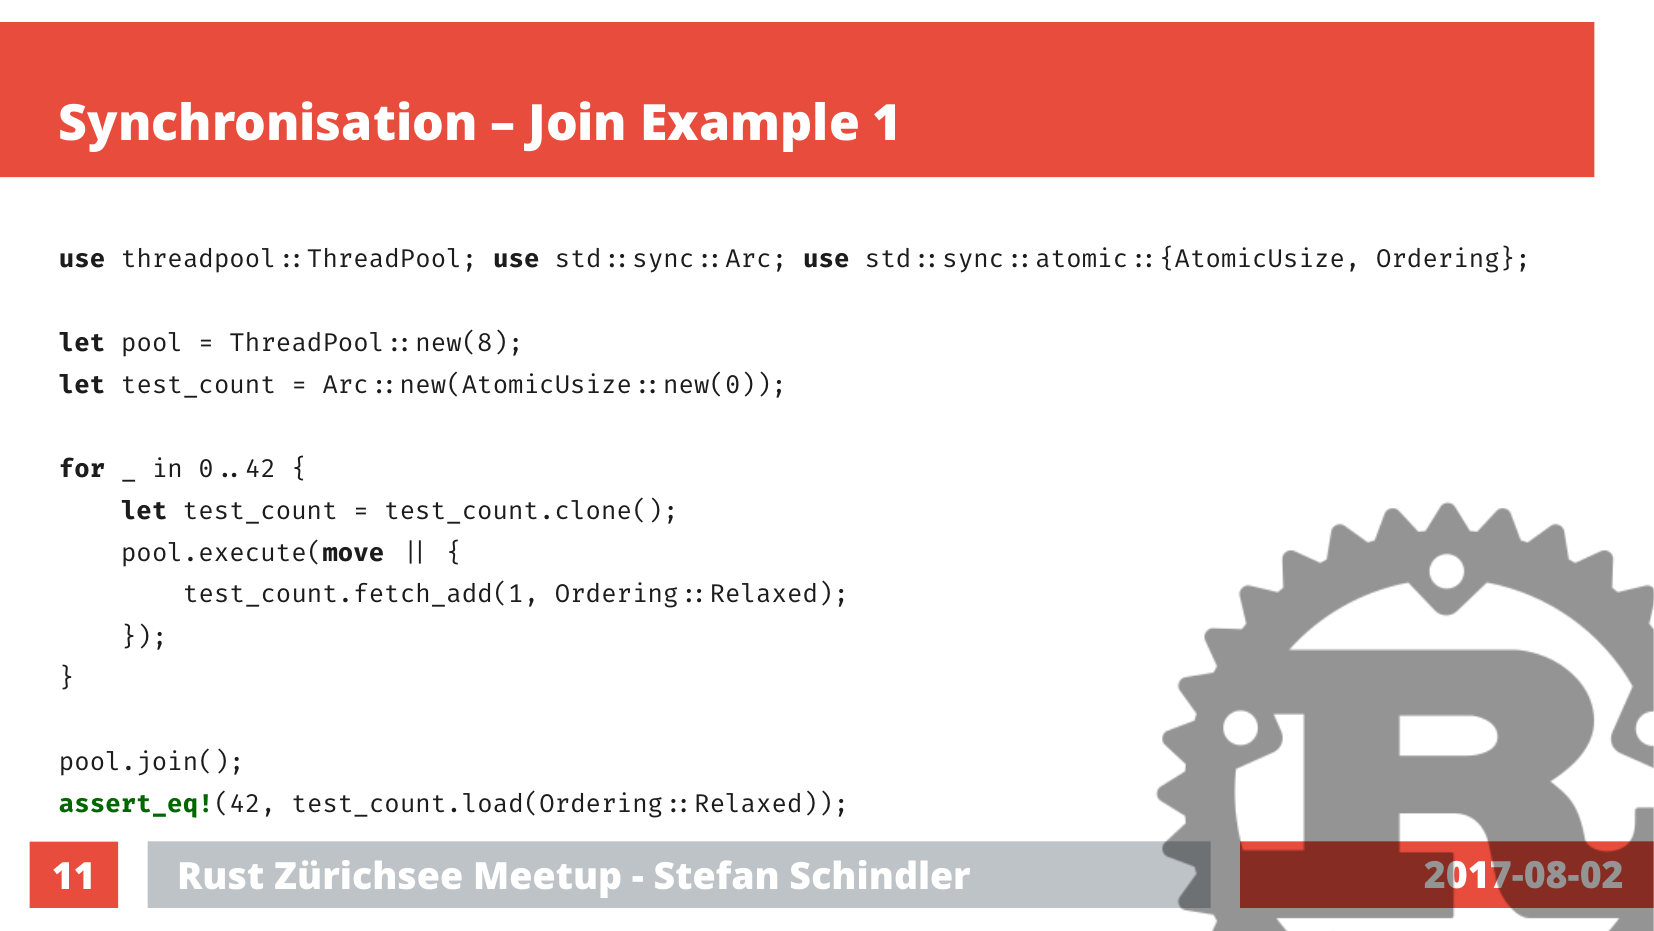

# Synchronisation – Join Example 1
use threadpool::ThreadPool; use std::sync::Arc; use std::sync::atomic::{AtomicUsize, Ordering};
let pool = ThreadPool::new(8);
let test_count = Arc::new(AtomicUsize::new(0));
for _ in 0..42 {
 let test_count = test_count.clone();
 pool.execute(move || {
 test_count.fetch_add(1, Ordering::Relaxed);
 });
}
pool.join();
assert_eq!(42, test_count.load(Ordering::Relaxed));
11
Rust Zürichsee Meetup - Stefan Schindler
2017-08-02